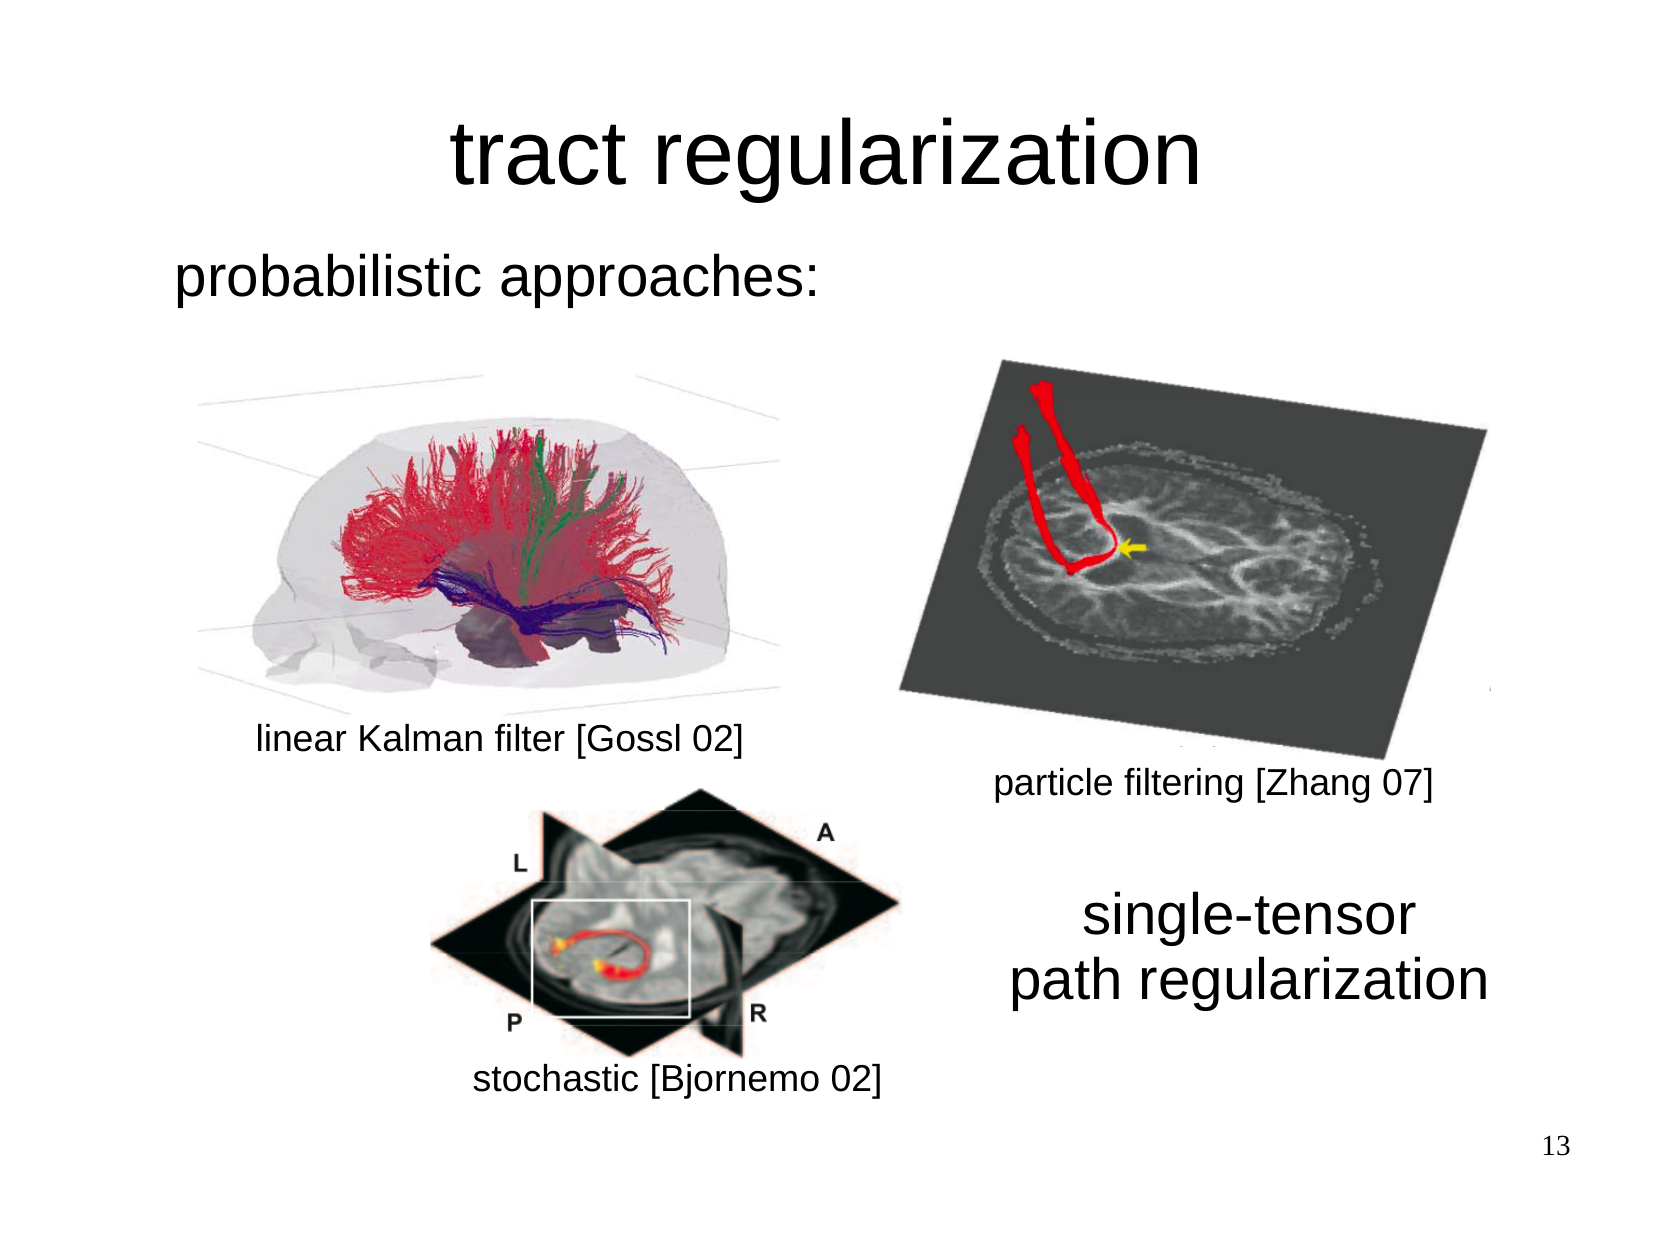

# tract regularization
probabilistic approaches:
linear Kalman filter [Gossl 02]
particle filtering [Zhang 07]
single-tensor
path regularization
stochastic [Bjornemo 02]
13